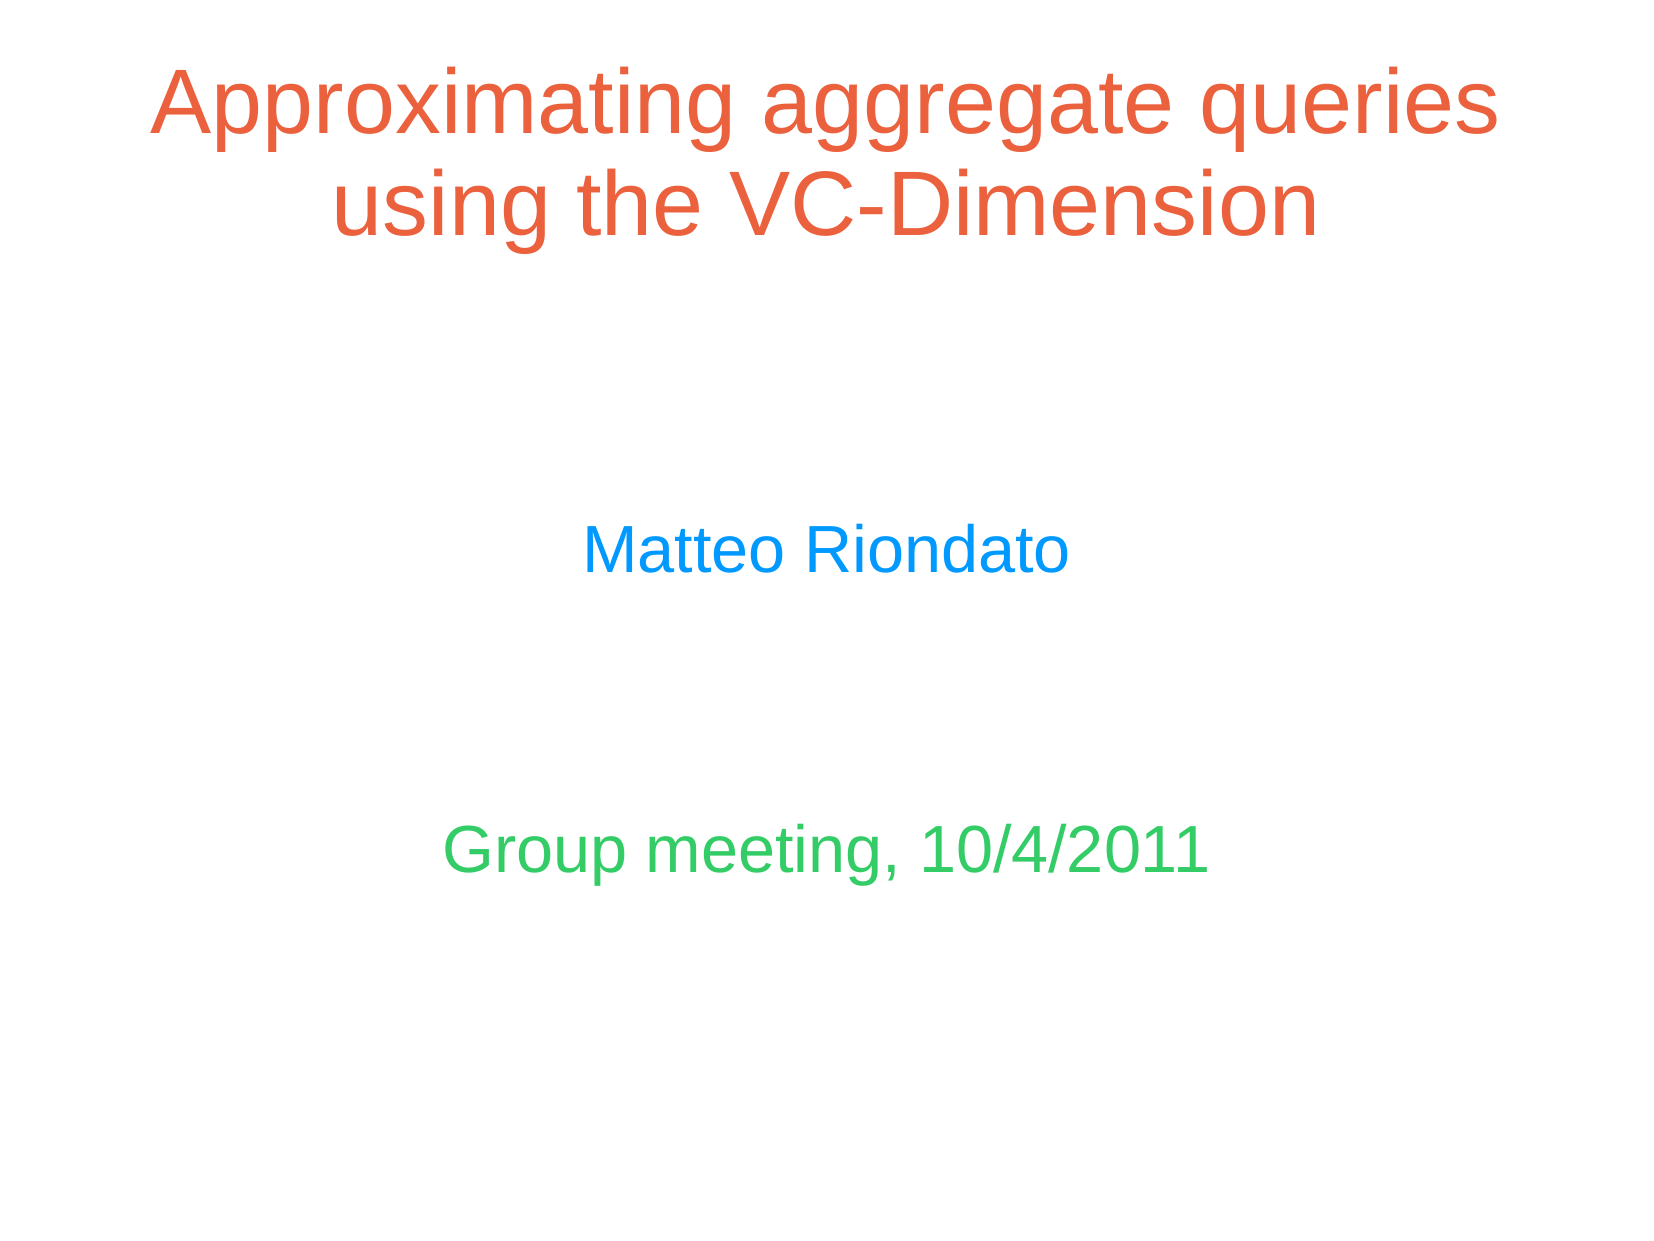

# Approximating aggregate queries using the VC-Dimension
Matteo Riondato
Group meeting, 10/4/2011